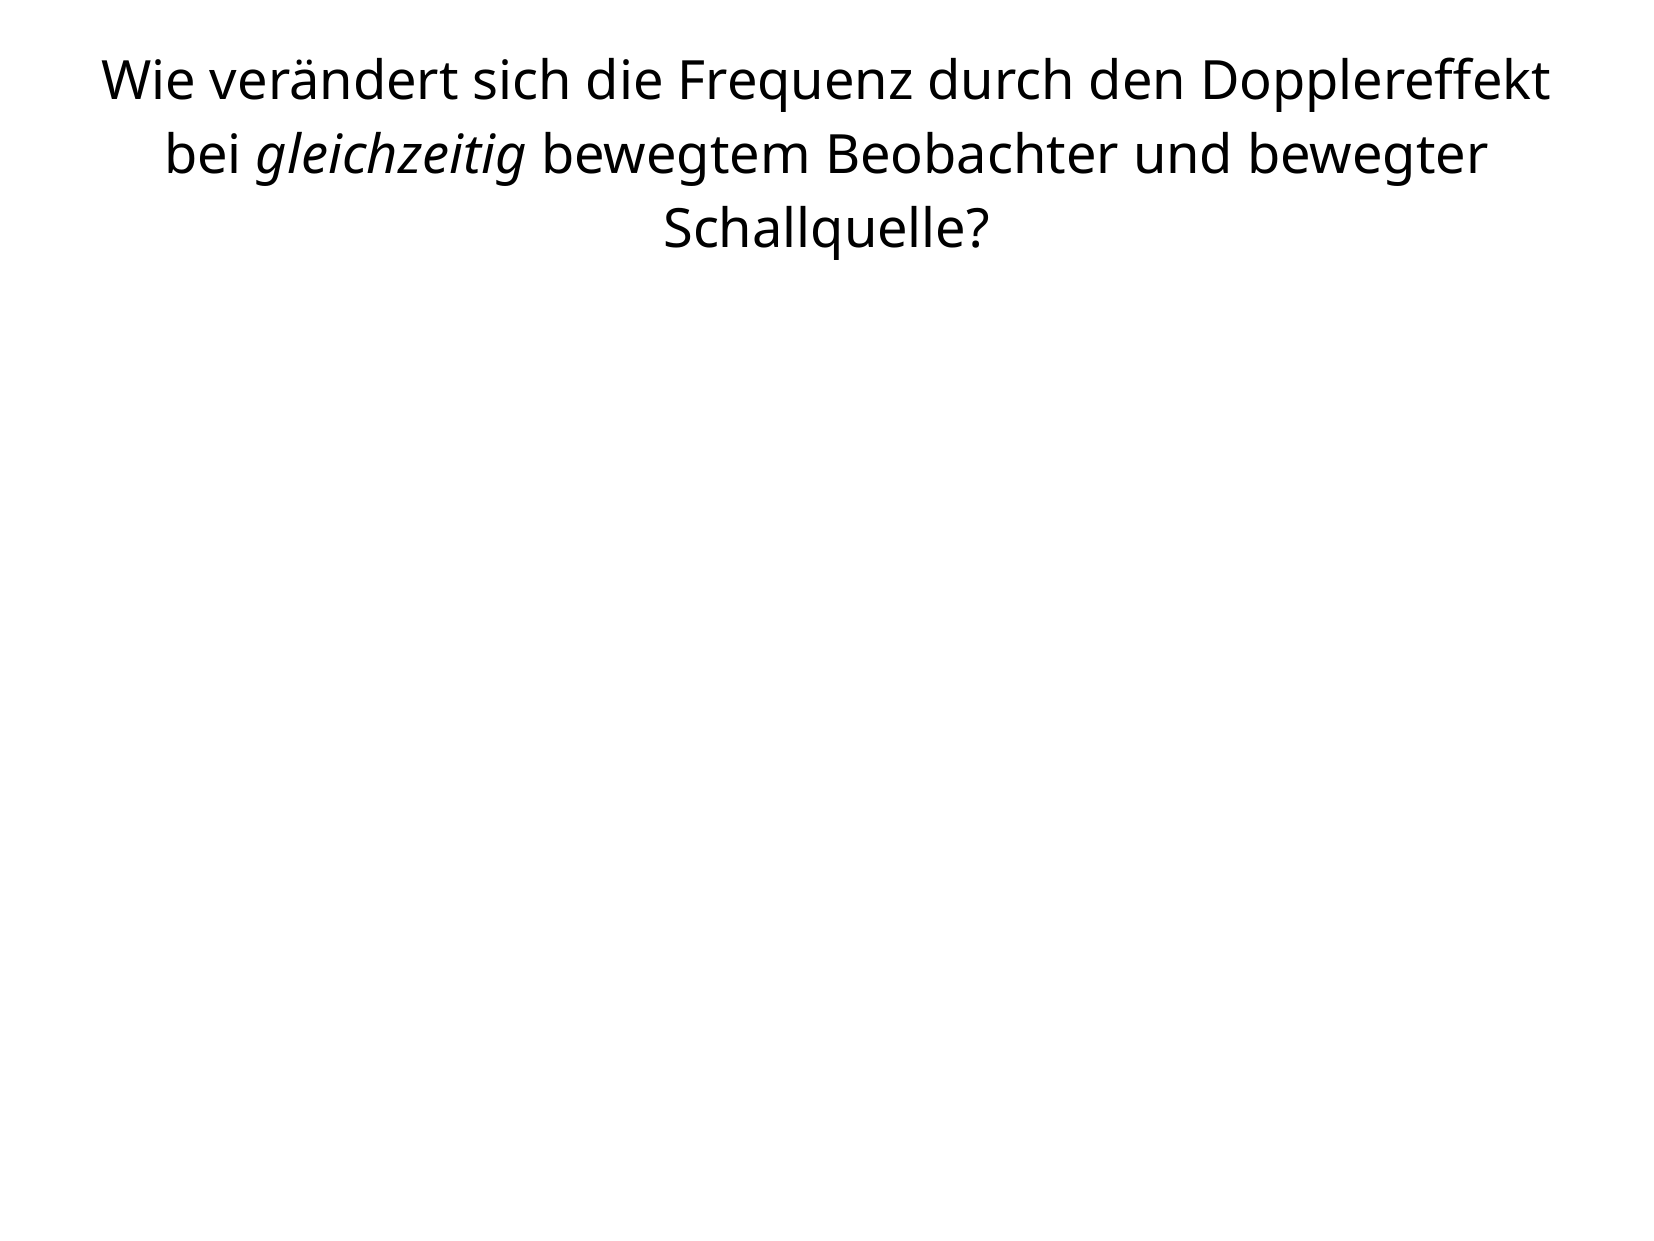

# Wie verändert sich die Frequenz durch den Dopplereffekt bei gleichzeitig bewegtem Beobachter und bewegter Schallquelle?